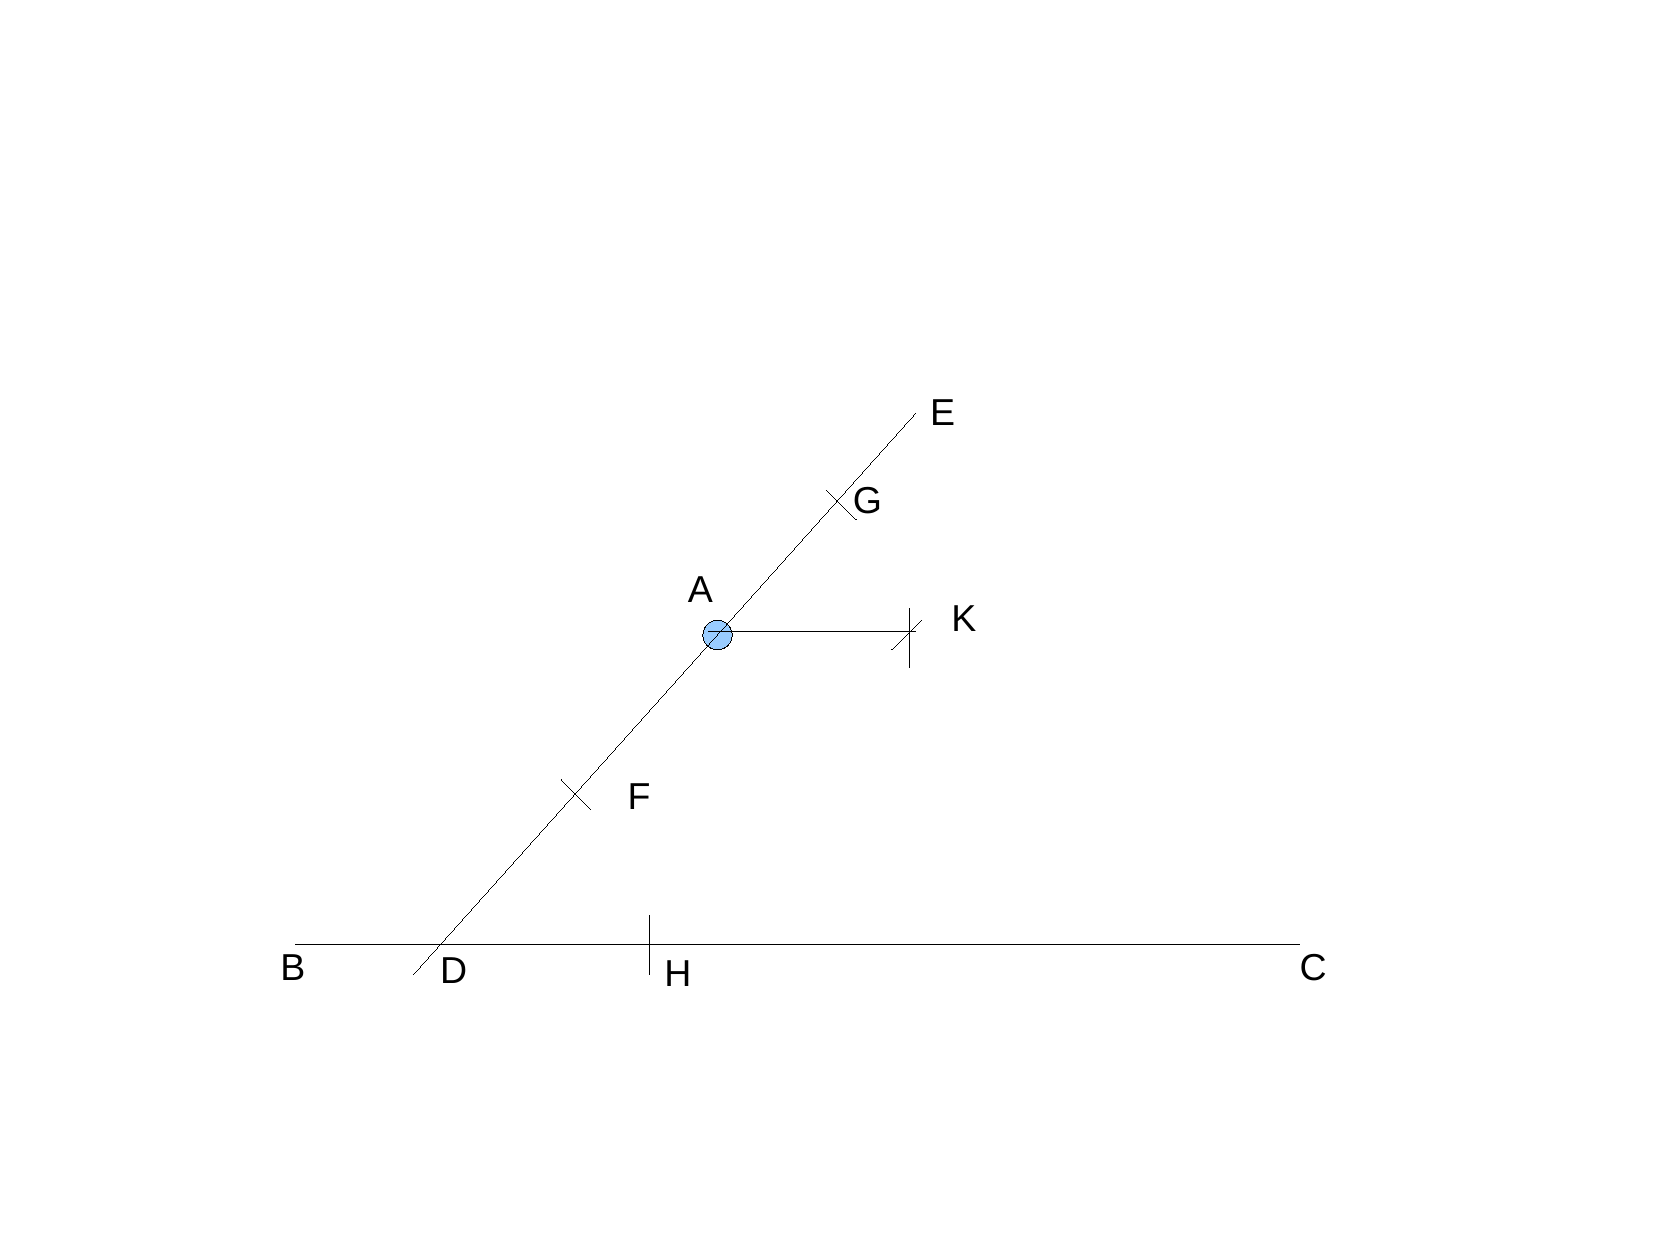

E
G
A
K
F
B
C
D
H